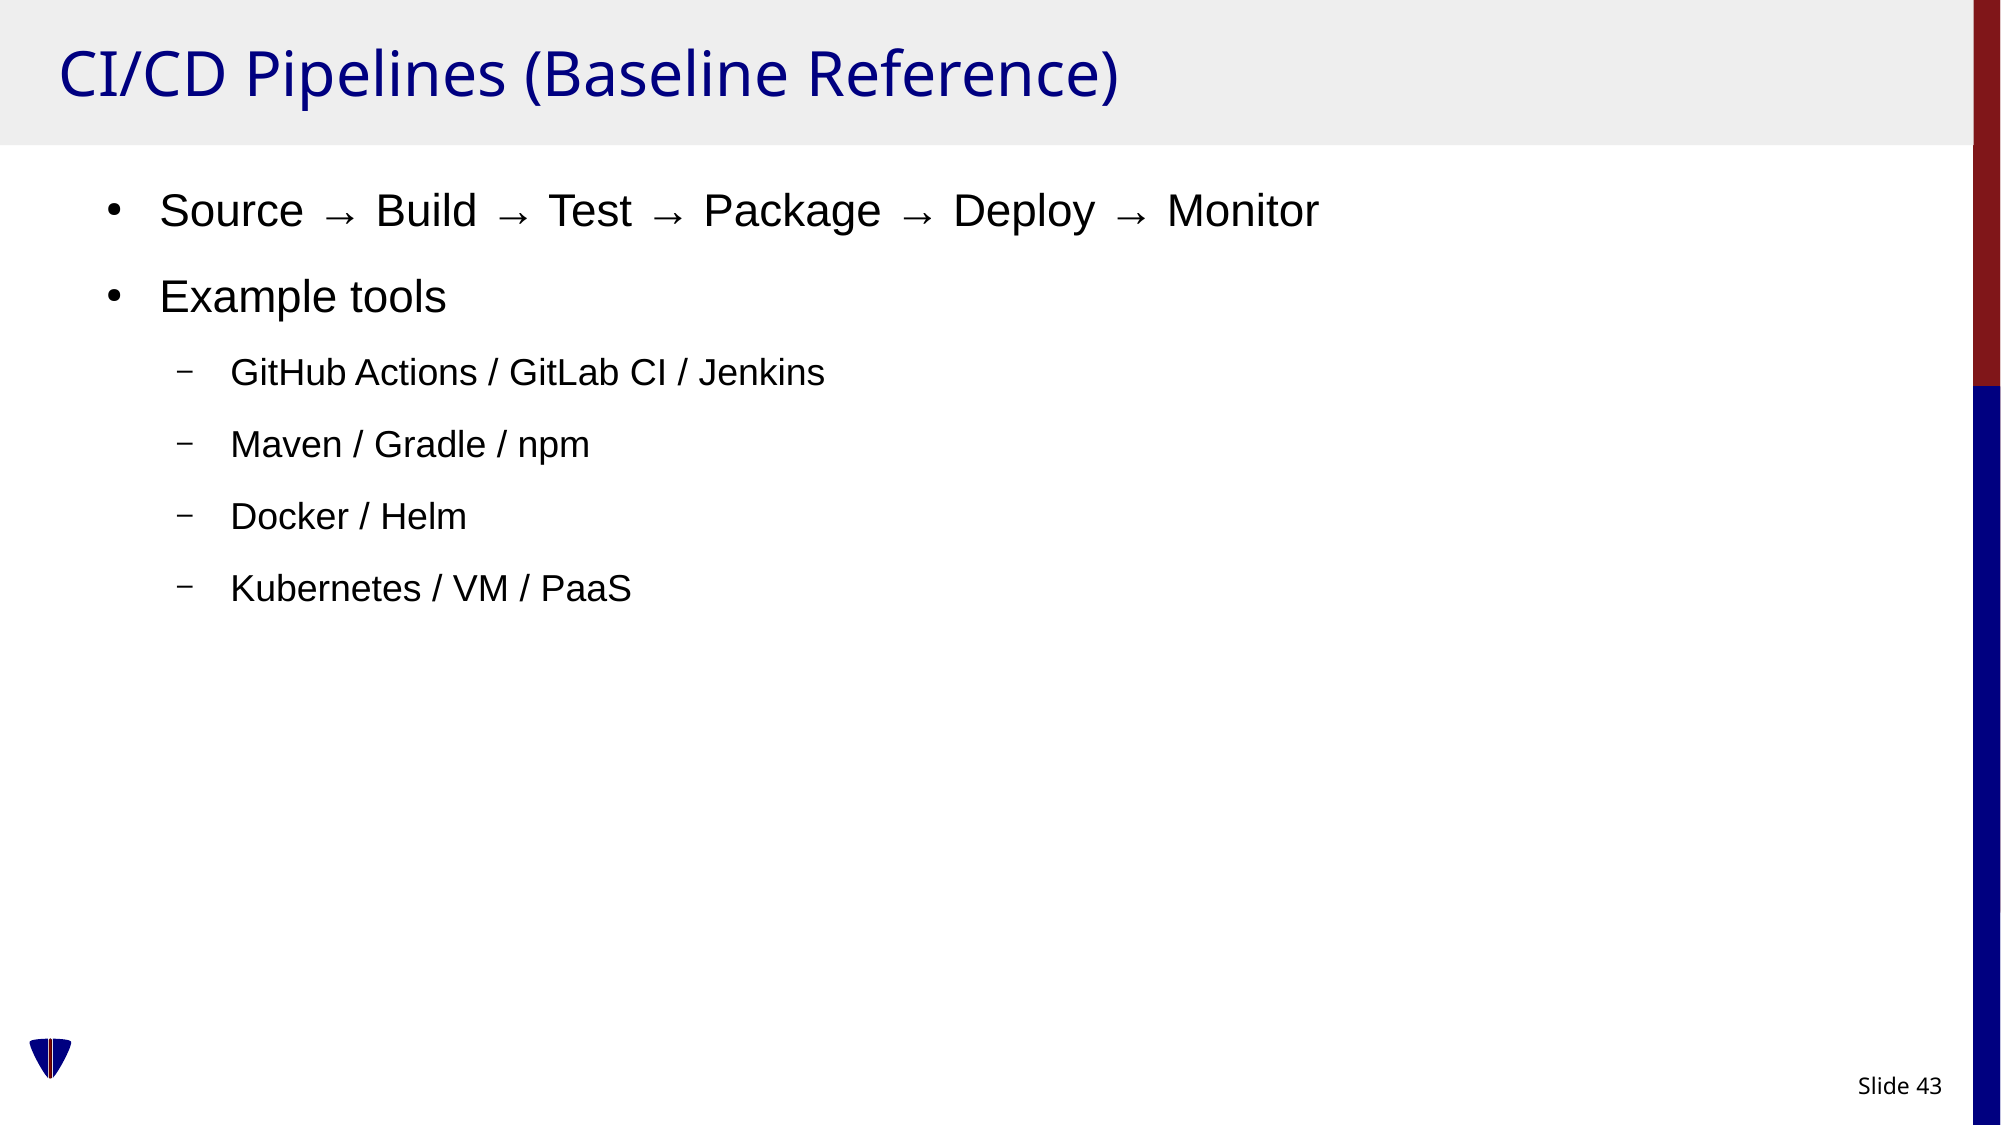

# CI/CD Pipelines (Baseline Reference)
Source → Build → Test → Package → Deploy → Monitor
Example tools
GitHub Actions / GitLab CI / Jenkins
Maven / Gradle / npm
Docker / Helm
Kubernetes / VM / PaaS